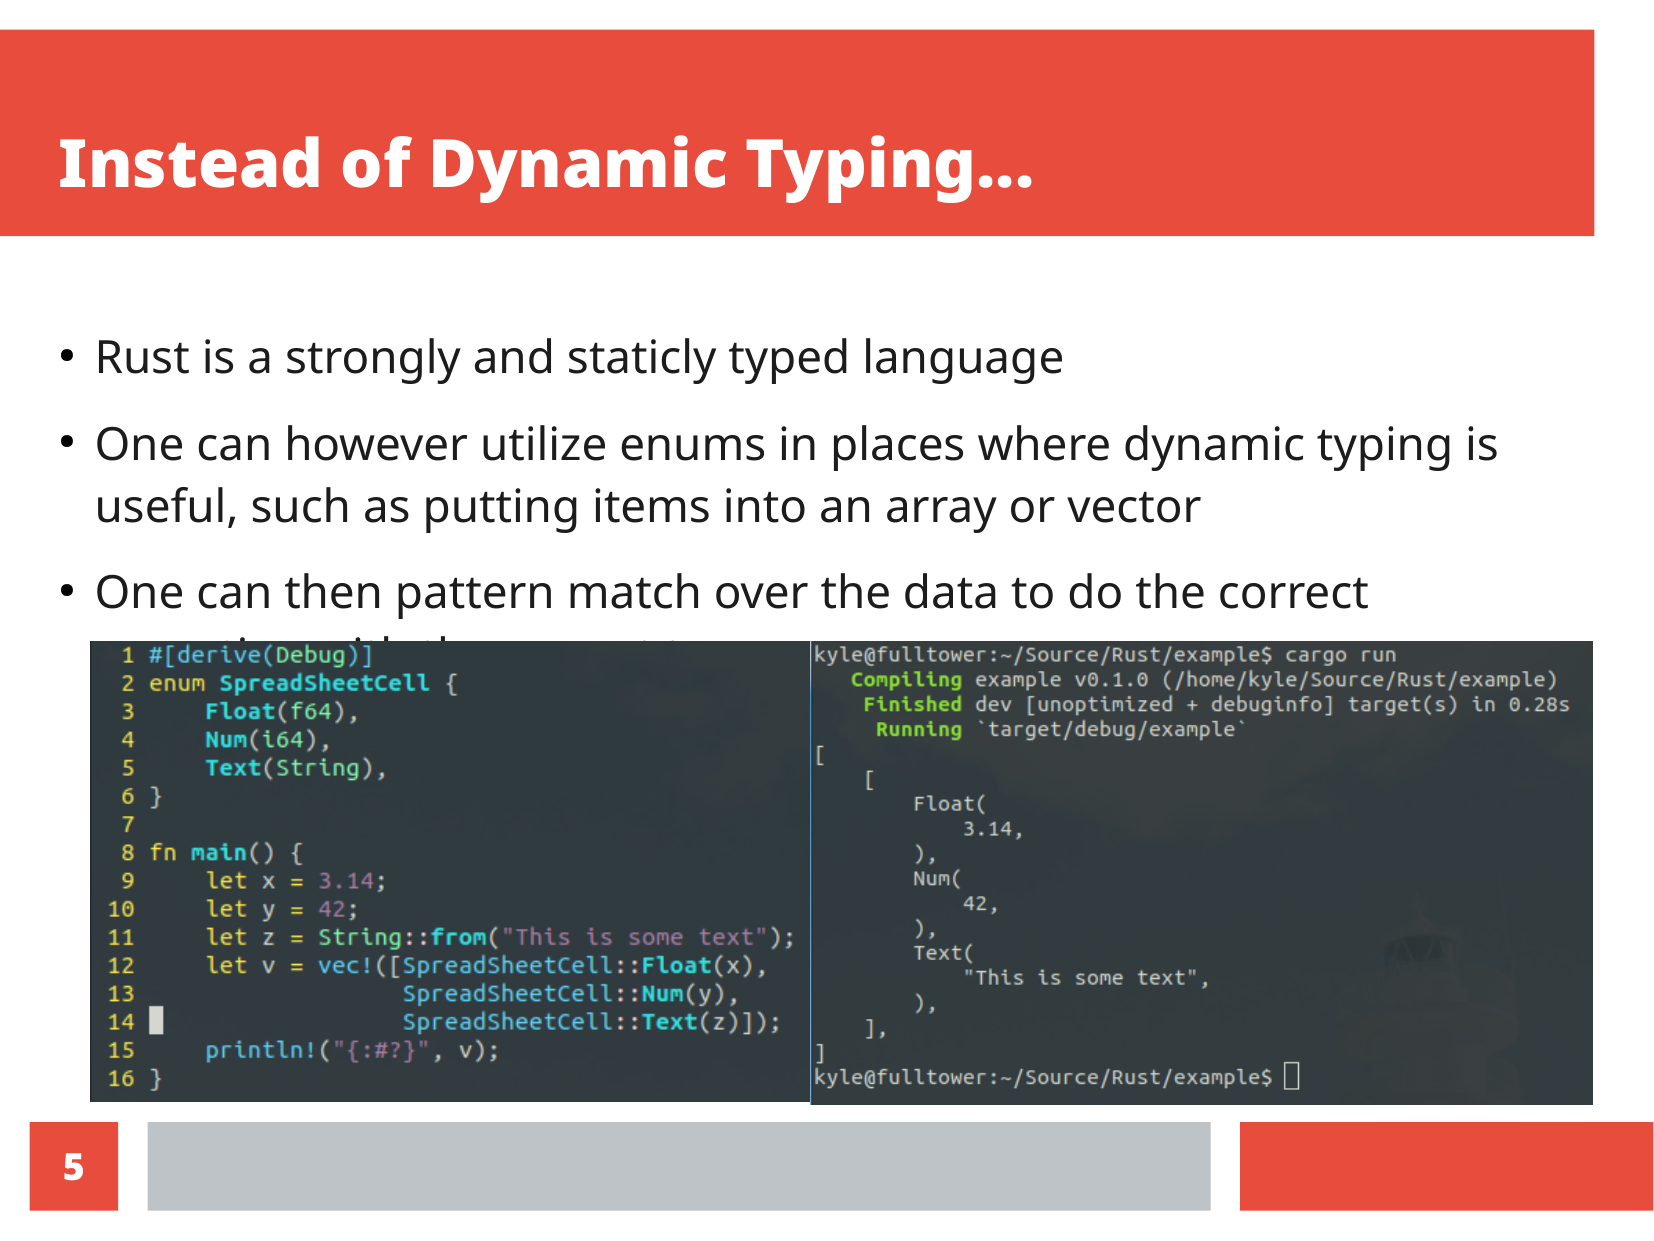

# Instead of Dynamic Typing...
Rust is a strongly and staticly typed language
One can however utilize enums in places where dynamic typing is useful, such as putting items into an array or vector
One can then pattern match over the data to do the correct operation with the correct type
5